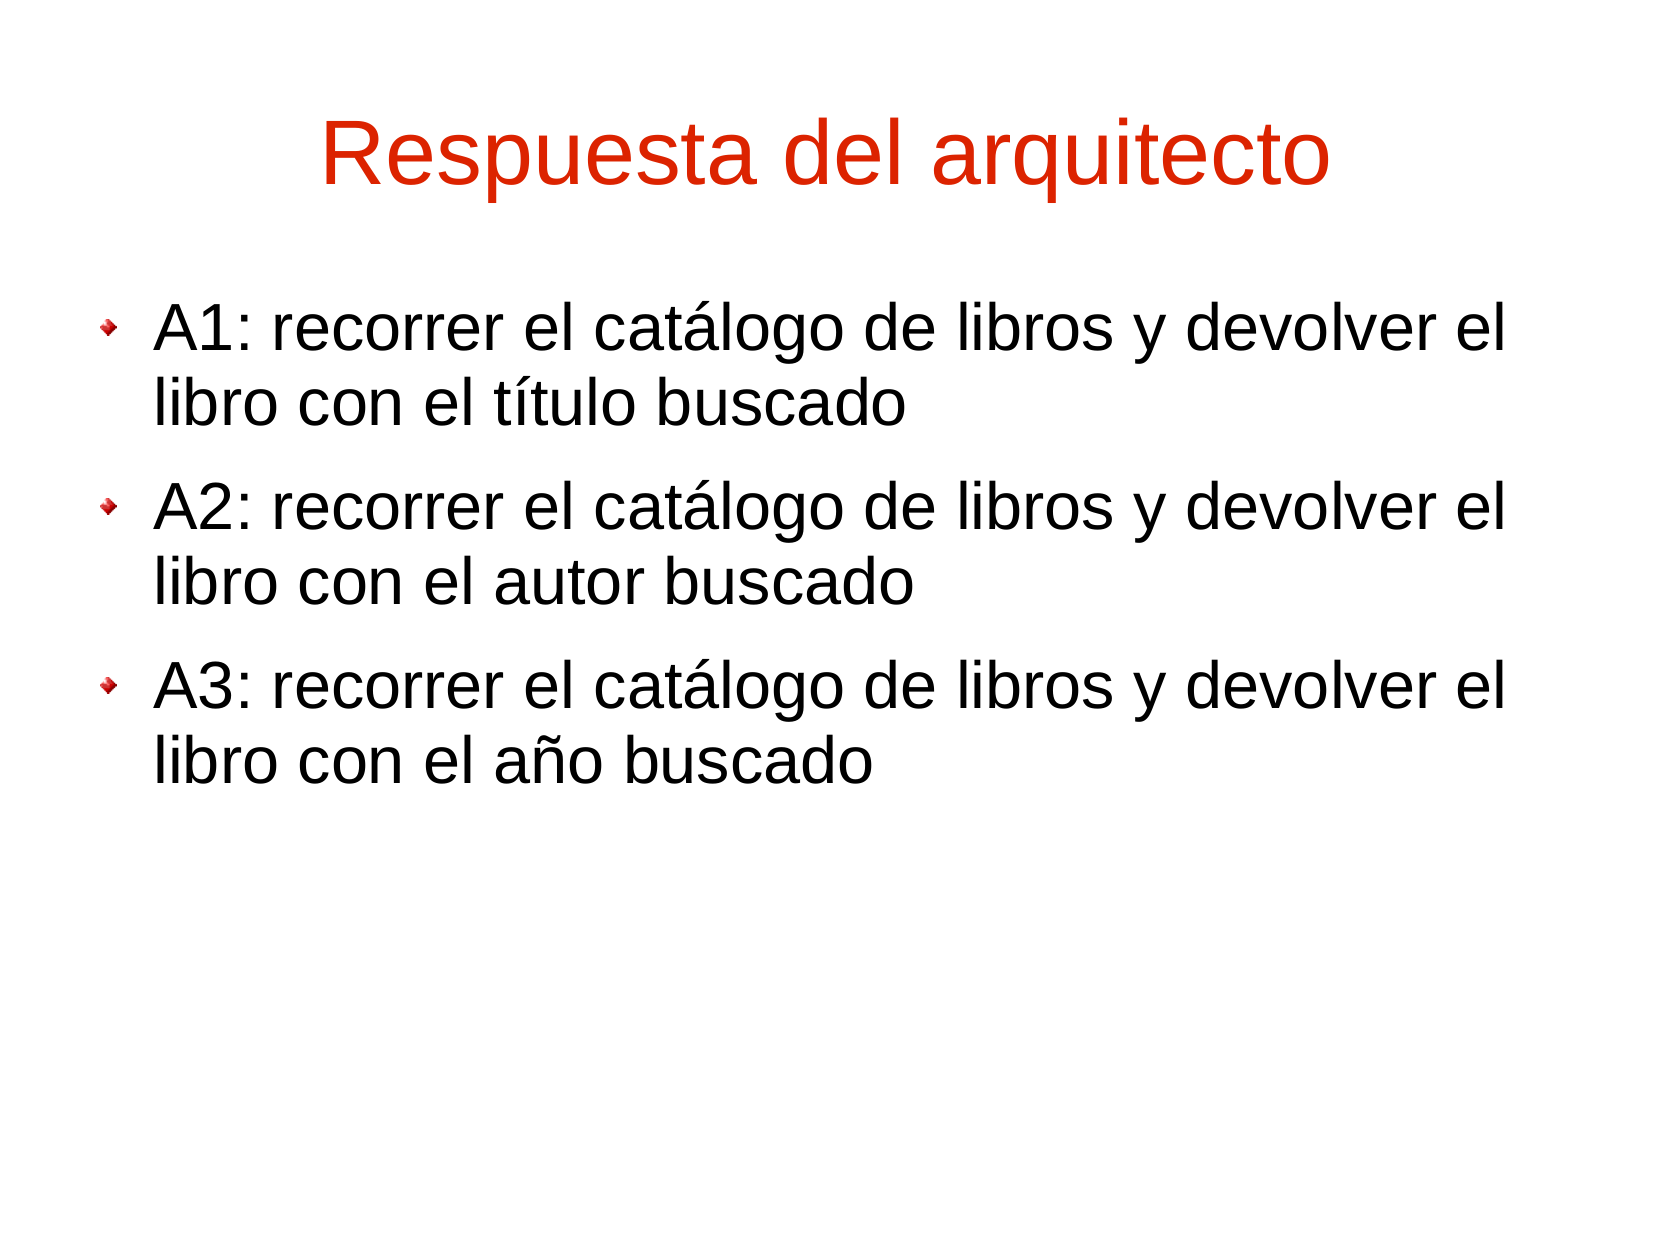

# Respuesta del arquitecto
A1: recorrer el catálogo de libros y devolver el libro con el título buscado
A2: recorrer el catálogo de libros y devolver el libro con el autor buscado
A3: recorrer el catálogo de libros y devolver el libro con el año buscado